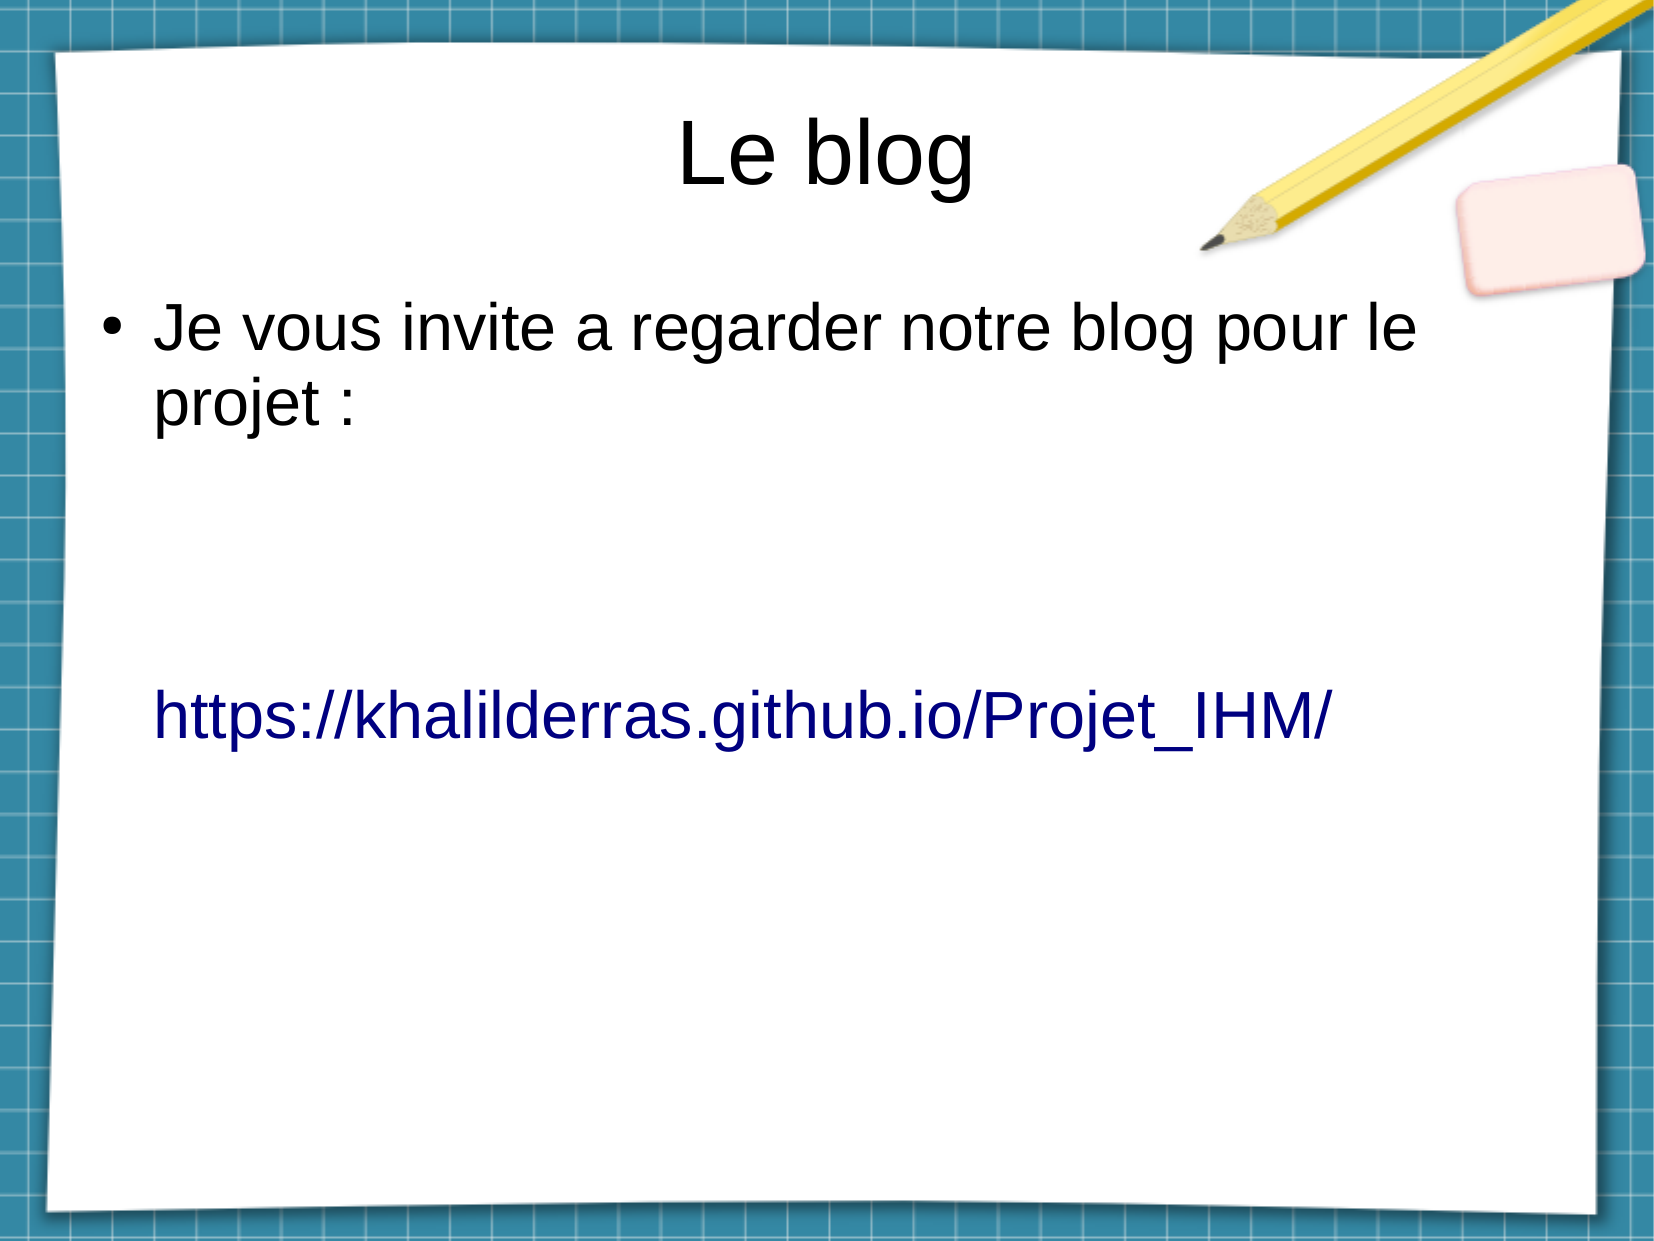

# Le blog
Je vous invite a regarder notre blog pour le projet :
https://khalilderras.github.io/Projet_IHM/